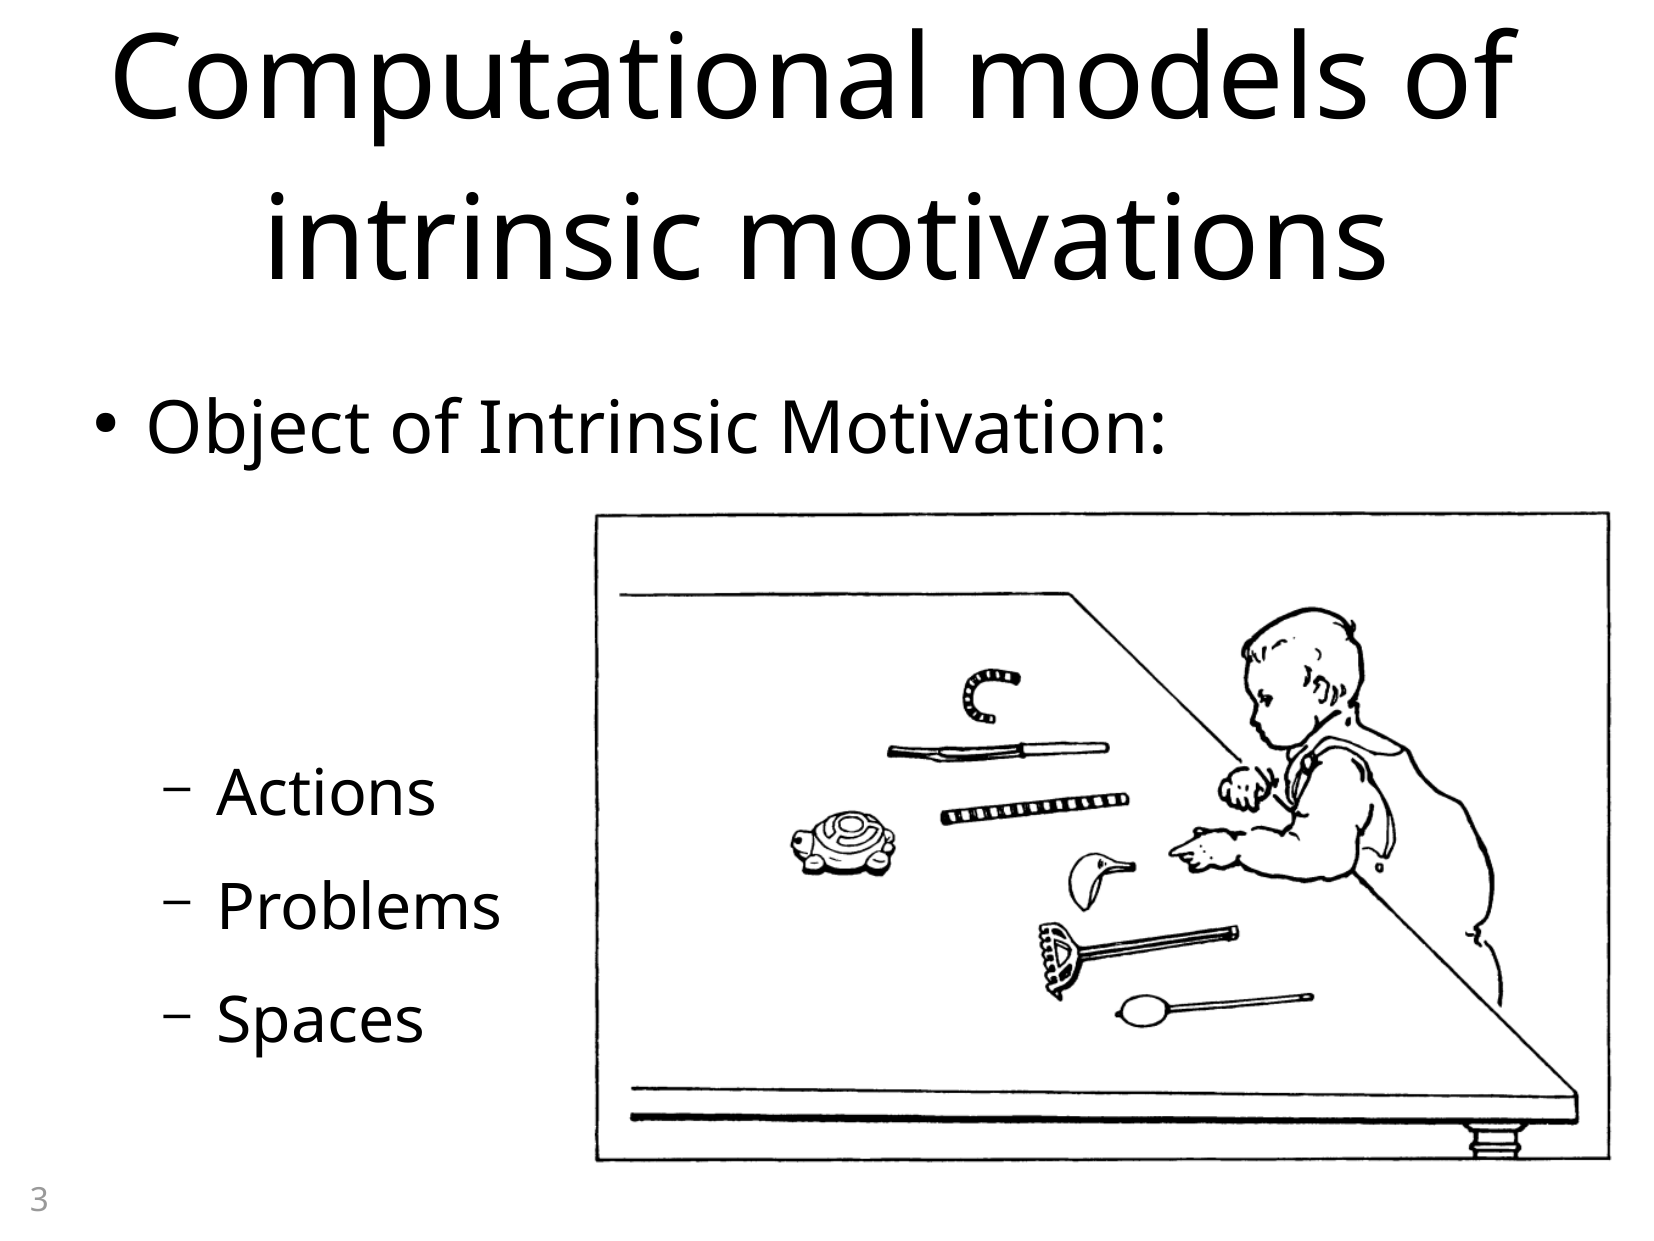

# Computational models of intrinsic motivations
Object of Intrinsic Motivation:
Actions
Problems
Spaces
3